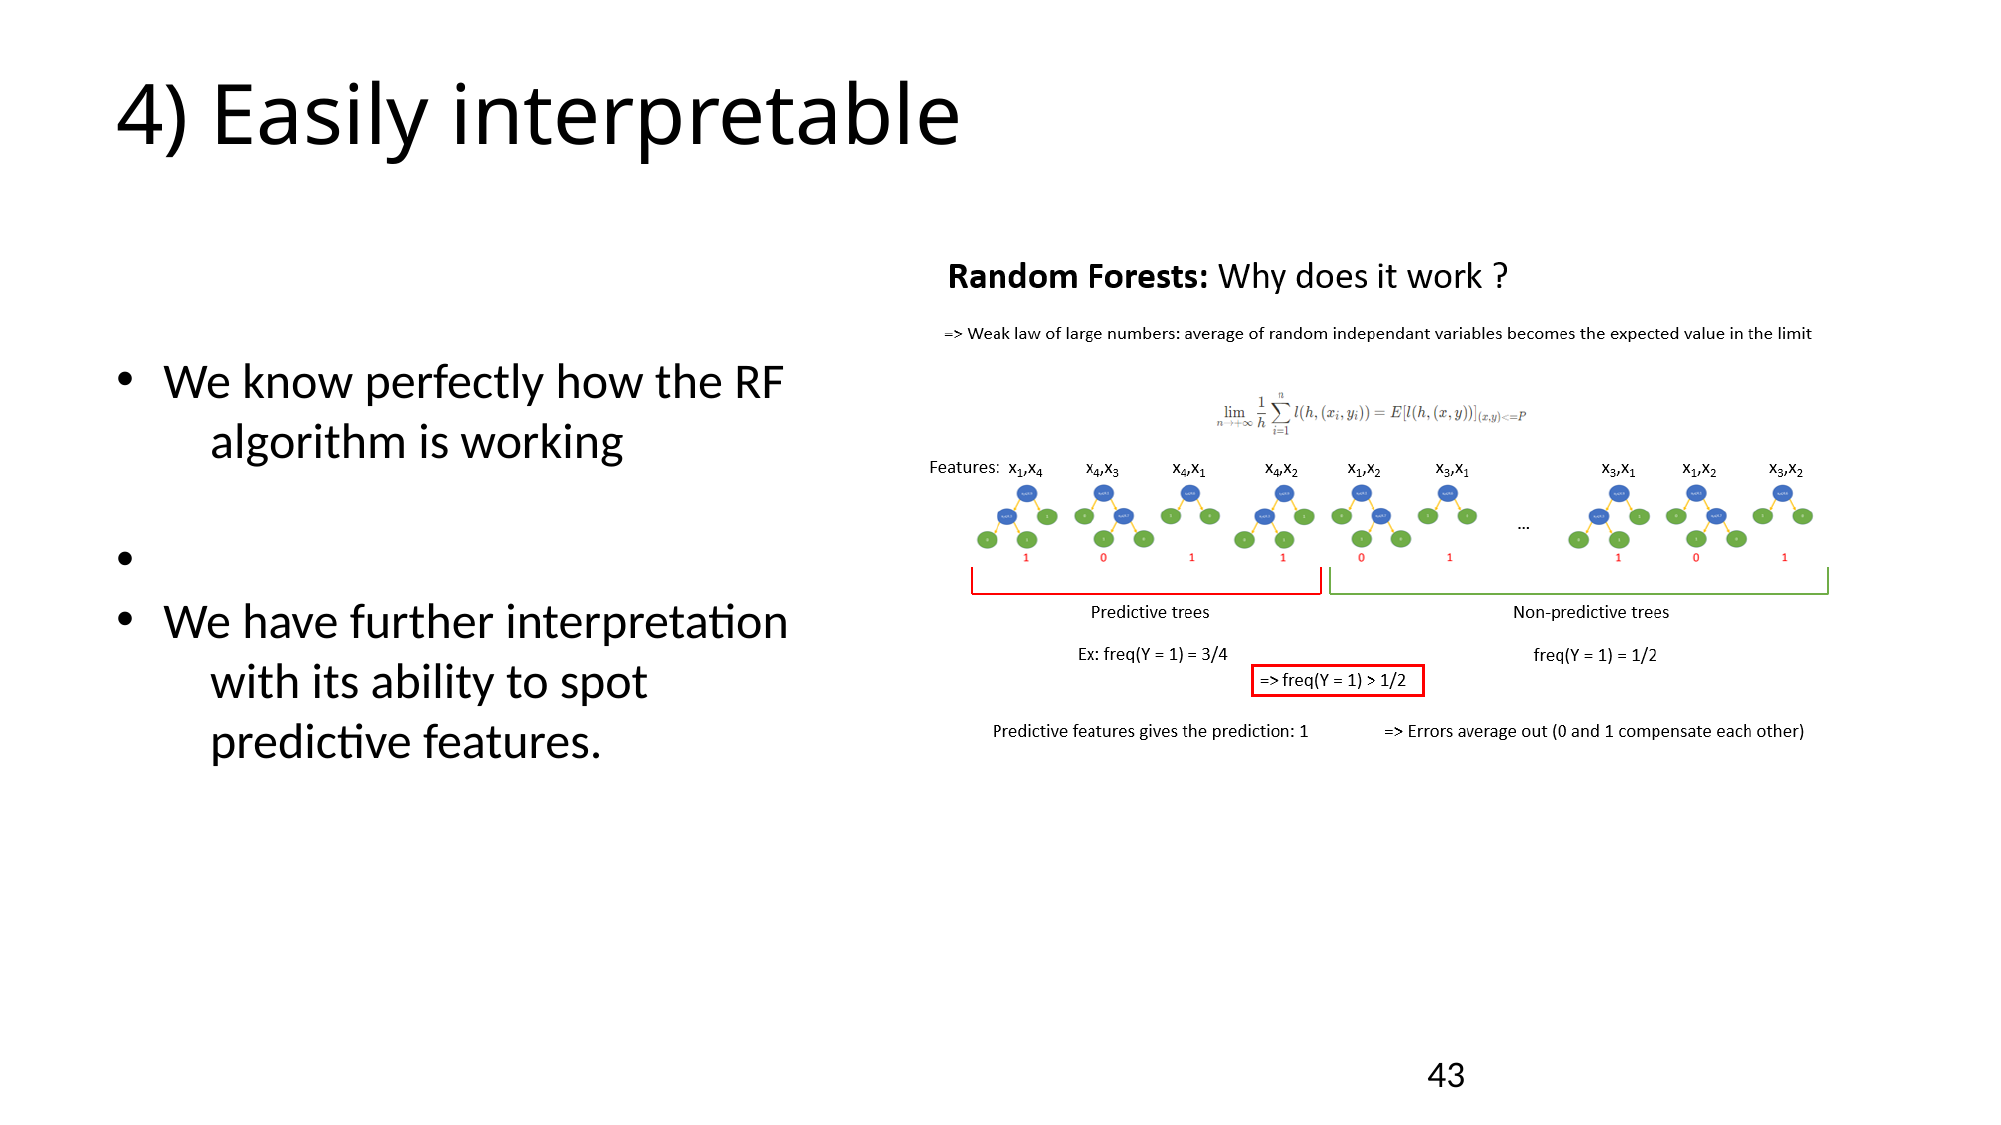

4) Easily interpretable
We know perfectly how the RF algorithm is working
We have further interpretation with its ability to spot predictive features.